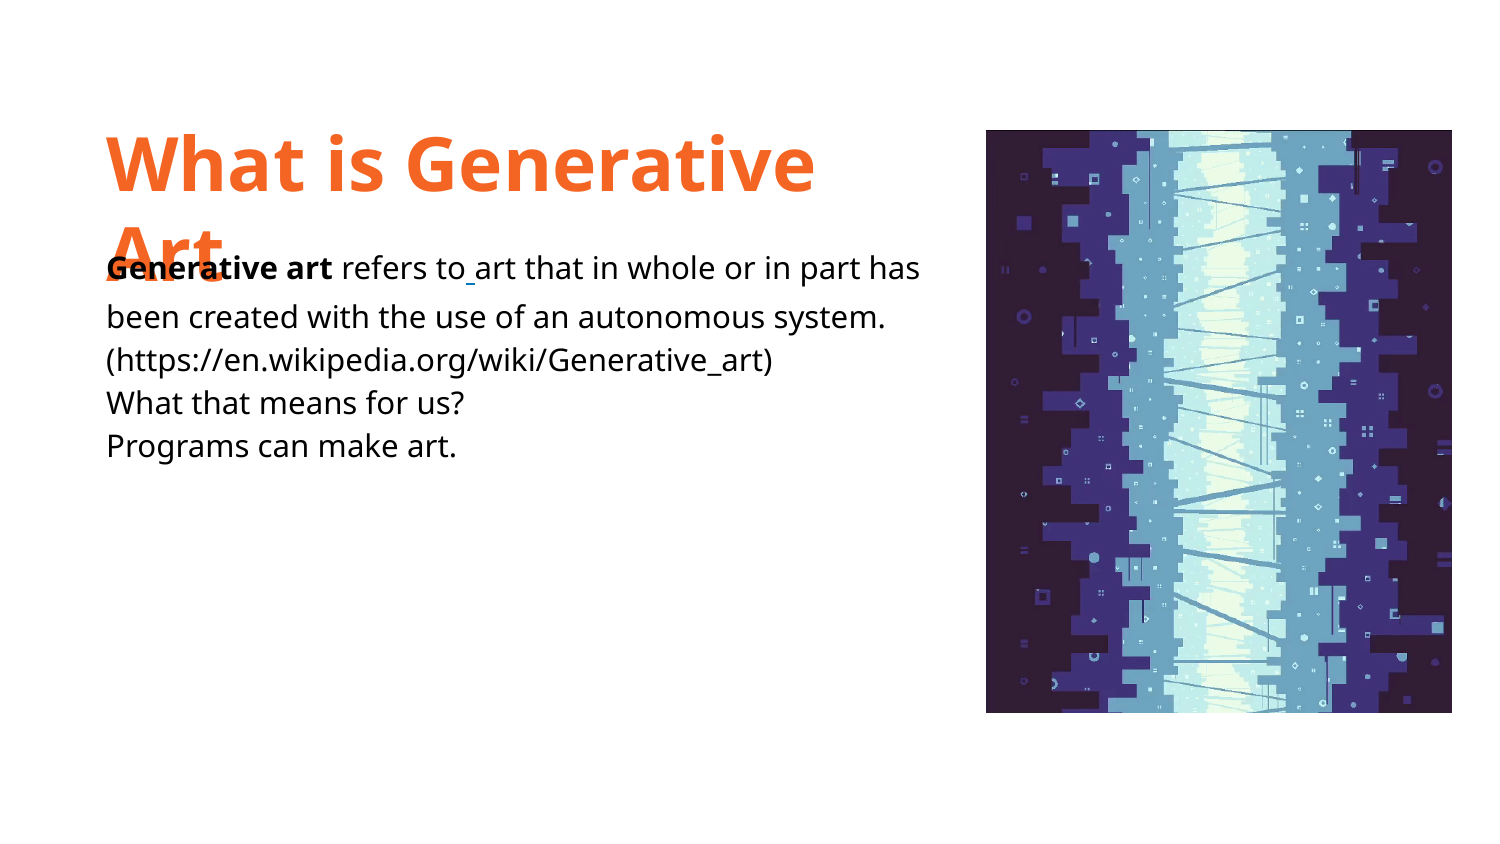

# What is Generative Art
Generative art refers to art that in whole or in part has been created with the use of an autonomous system.
(https://en.wikipedia.org/wiki/Generative_art)
What that means for us?
Programs can make art.